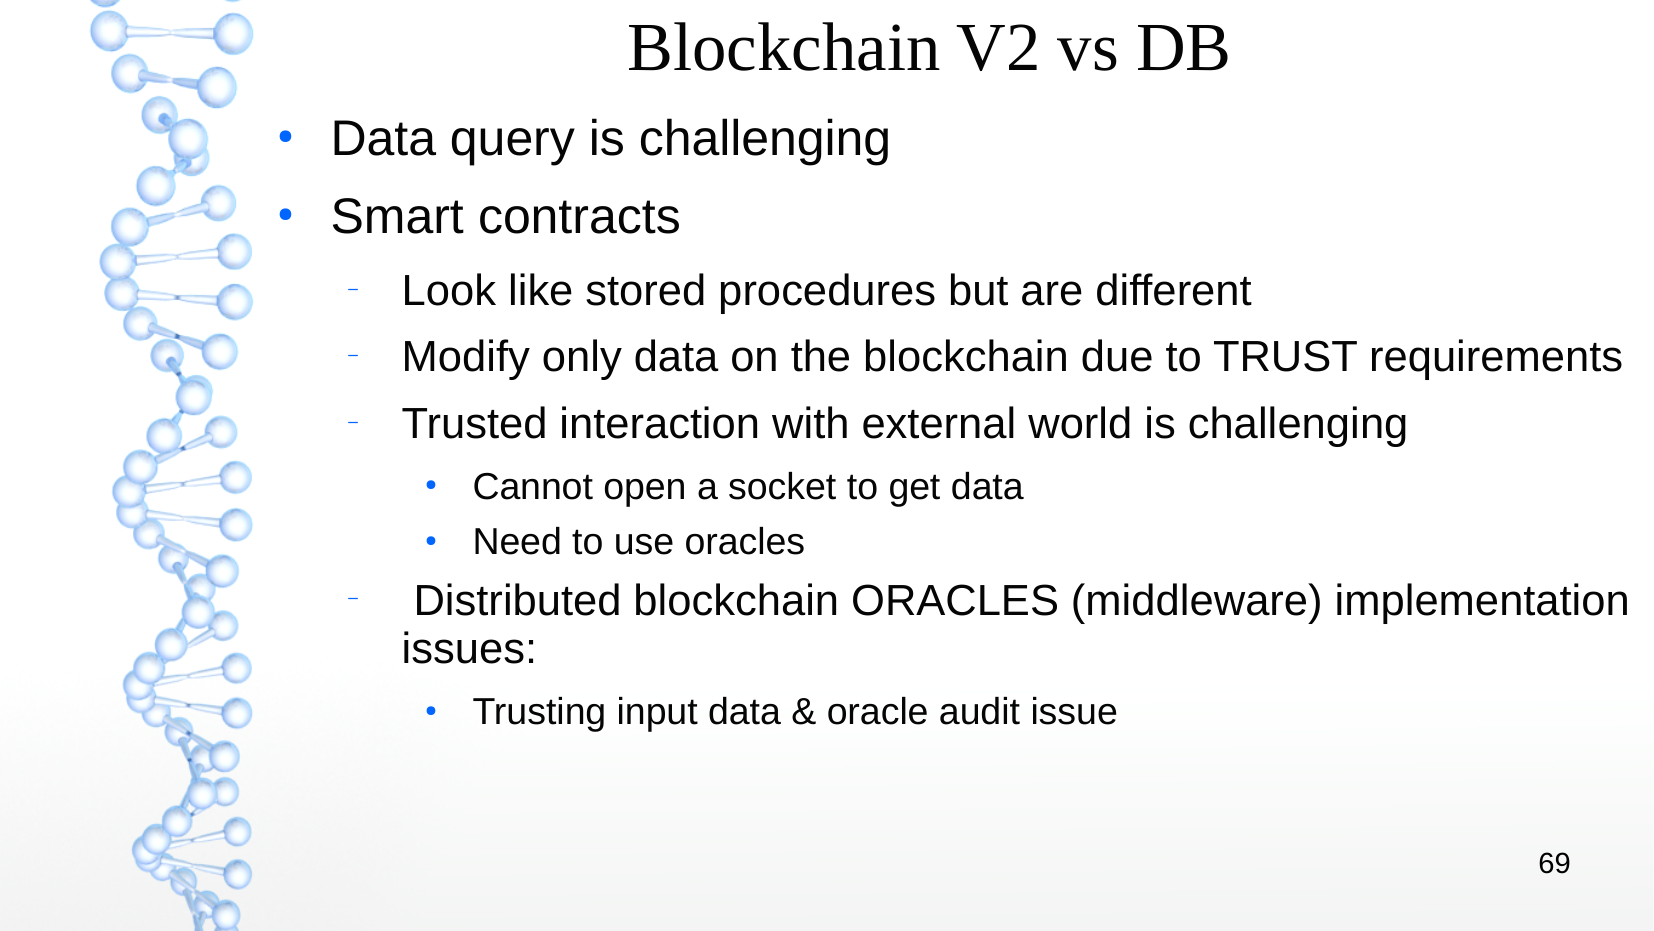

# Blockchain V2 vs DB
Data query is challenging
Smart contracts
Look like stored procedures but are different
Modify only data on the blockchain due to TRUST requirements
Trusted interaction with external world is challenging
Cannot open a socket to get data
Need to use oracles
 Distributed blockchain ORACLES (middleware) implementation issues:
Trusting input data & oracle audit issue
69